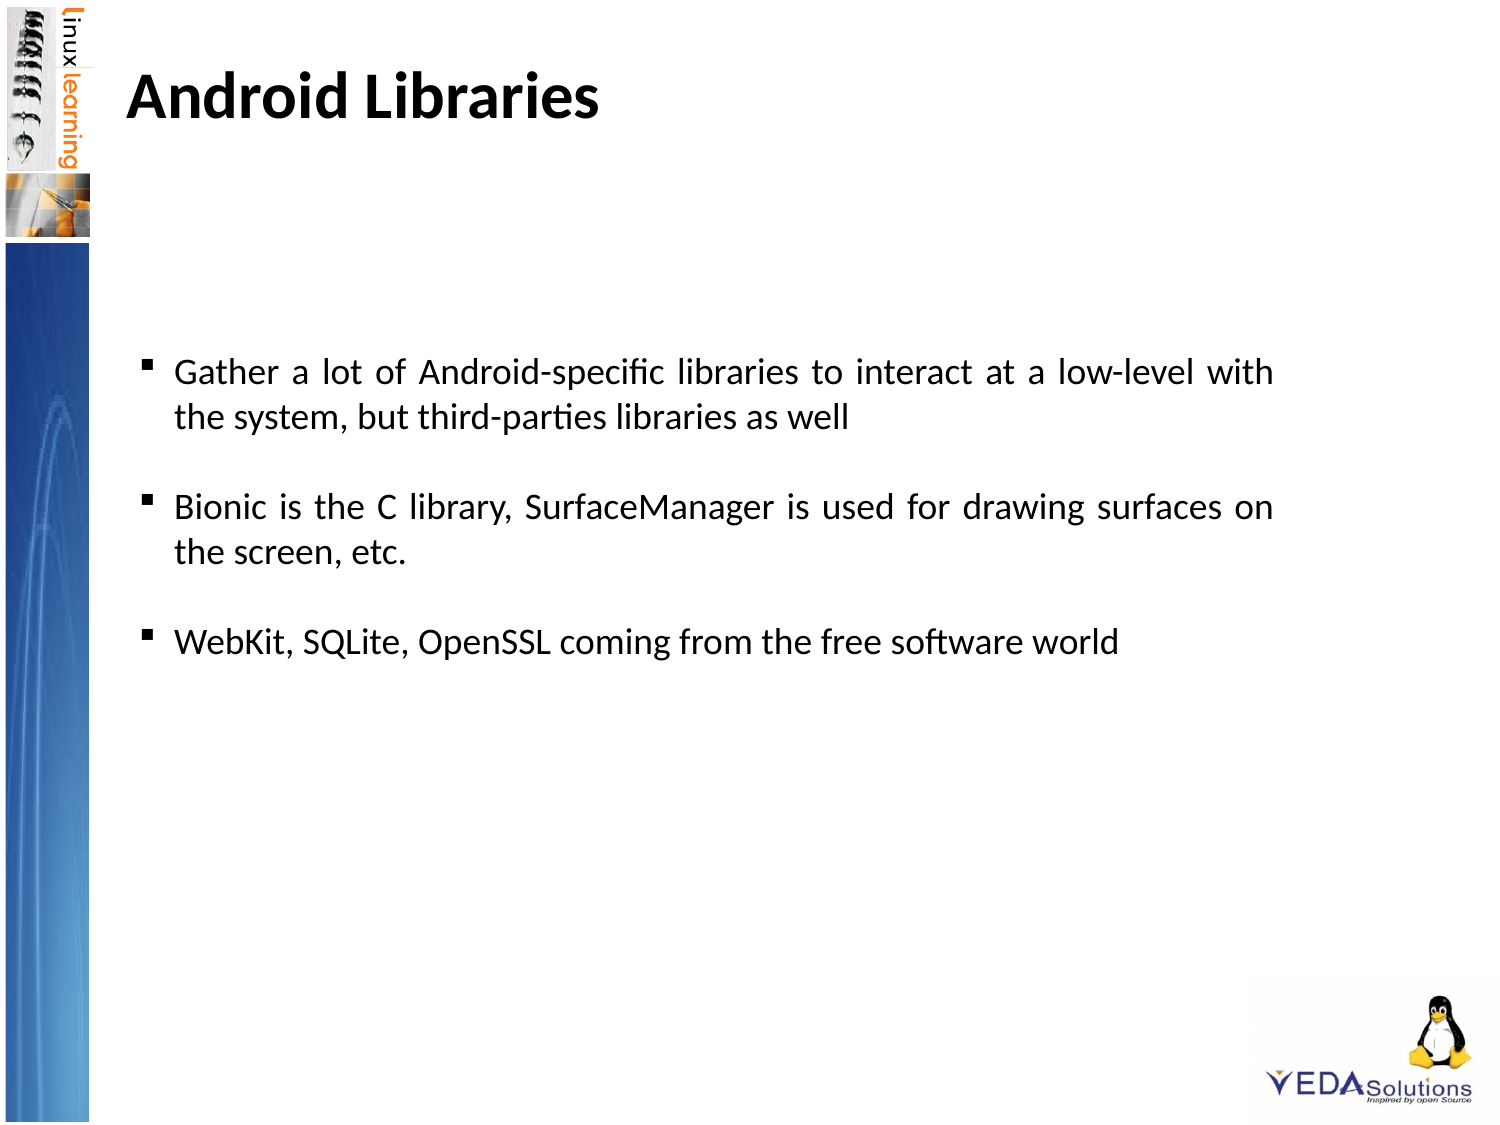

Android Libraries
Gather a lot of Android-specific libraries to interact at a low-level with the system, but third-parties libraries as well
Bionic is the C library, SurfaceManager is used for drawing surfaces on the screen, etc.
WebKit, SQLite, OpenSSL coming from the free software world